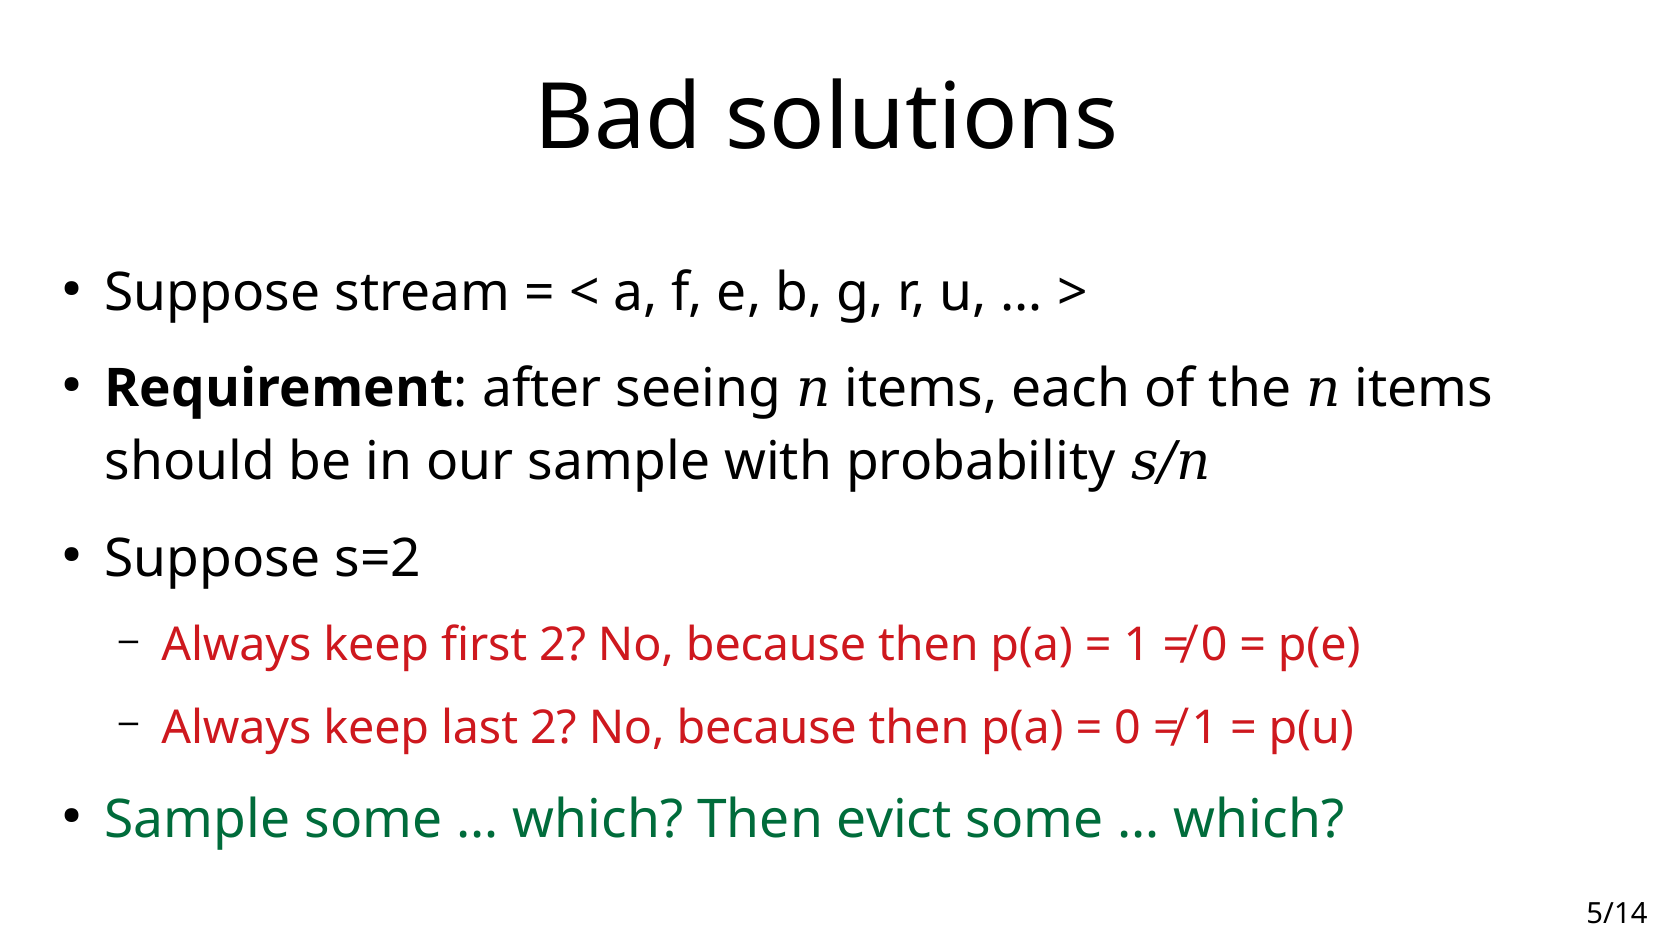

# Bad solutions
Suppose stream = < a, f, e, b, g, r, u, … >
Requirement: after seeing n items, each of the n items should be in our sample with probability s/n
Suppose s=2
Always keep first 2? No, because then p(a) = 1 ≠ 0 = p(e)
Always keep last 2? No, because then p(a) = 0 ≠ 1 = p(u)
Sample some … which? Then evict some … which?
5